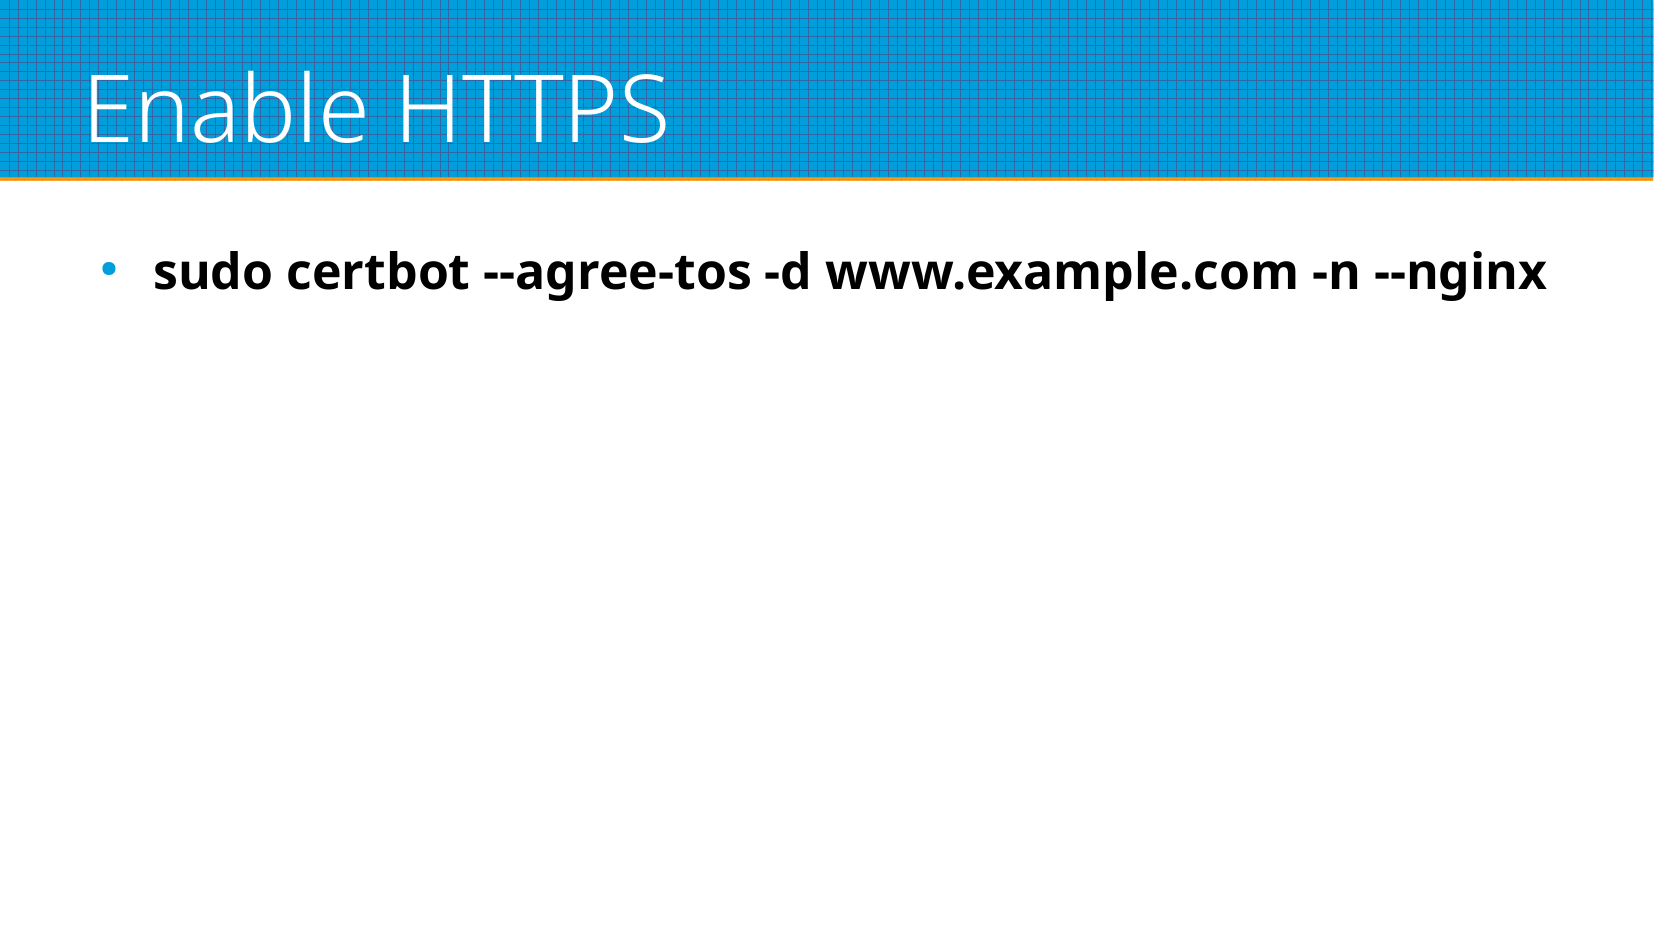

# Enable HTTPS
sudo certbot --agree-tos -d www.example.com -n --nginx